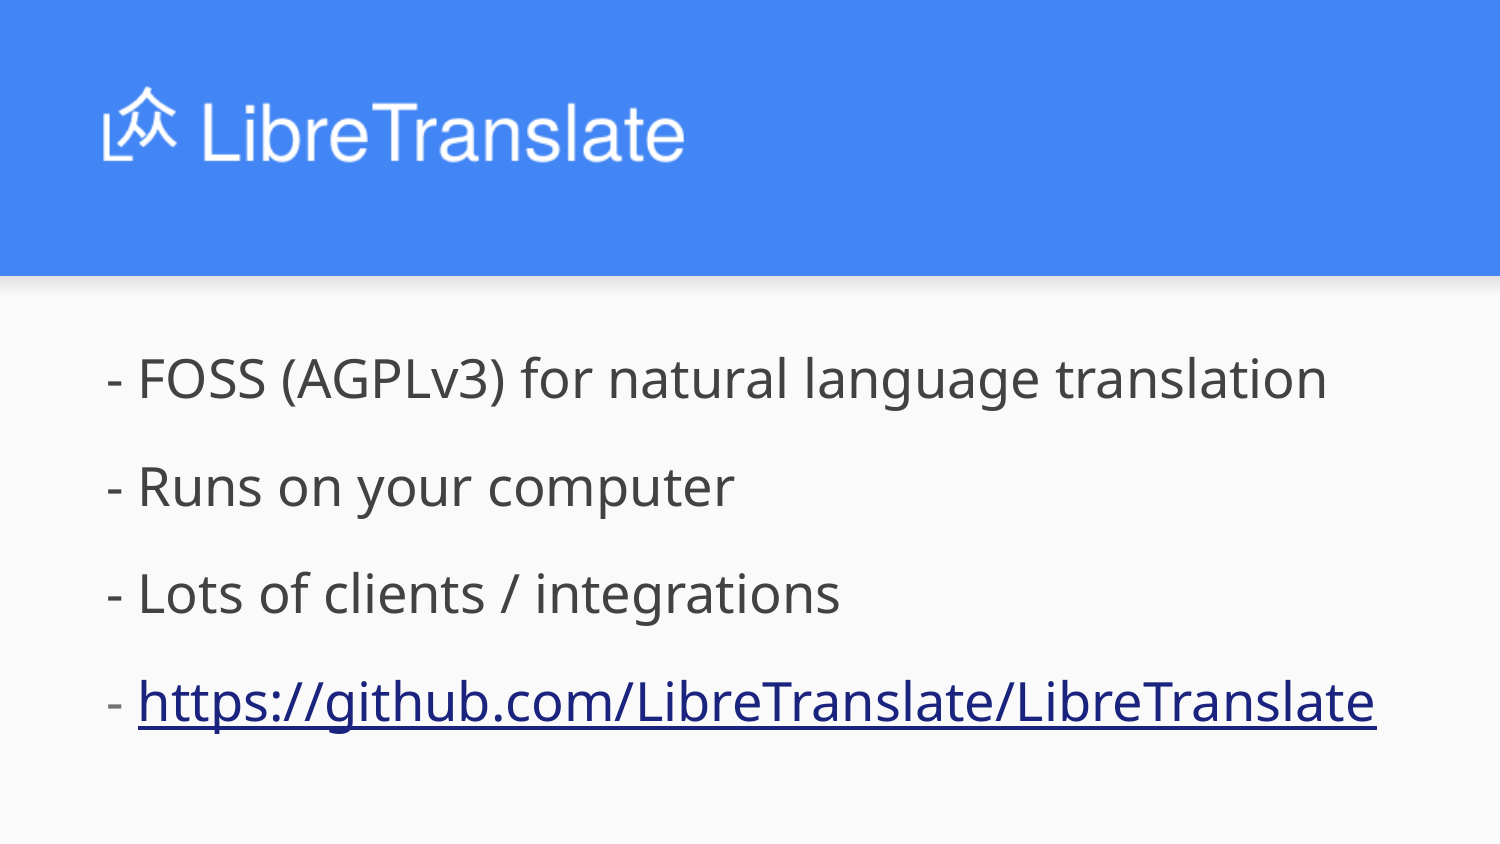

# - FOSS (AGPLv3) for natural language translation
 - Runs on your computer
 - Lots of clients / integrations
 - https://github.com/LibreTranslate/LibreTranslate